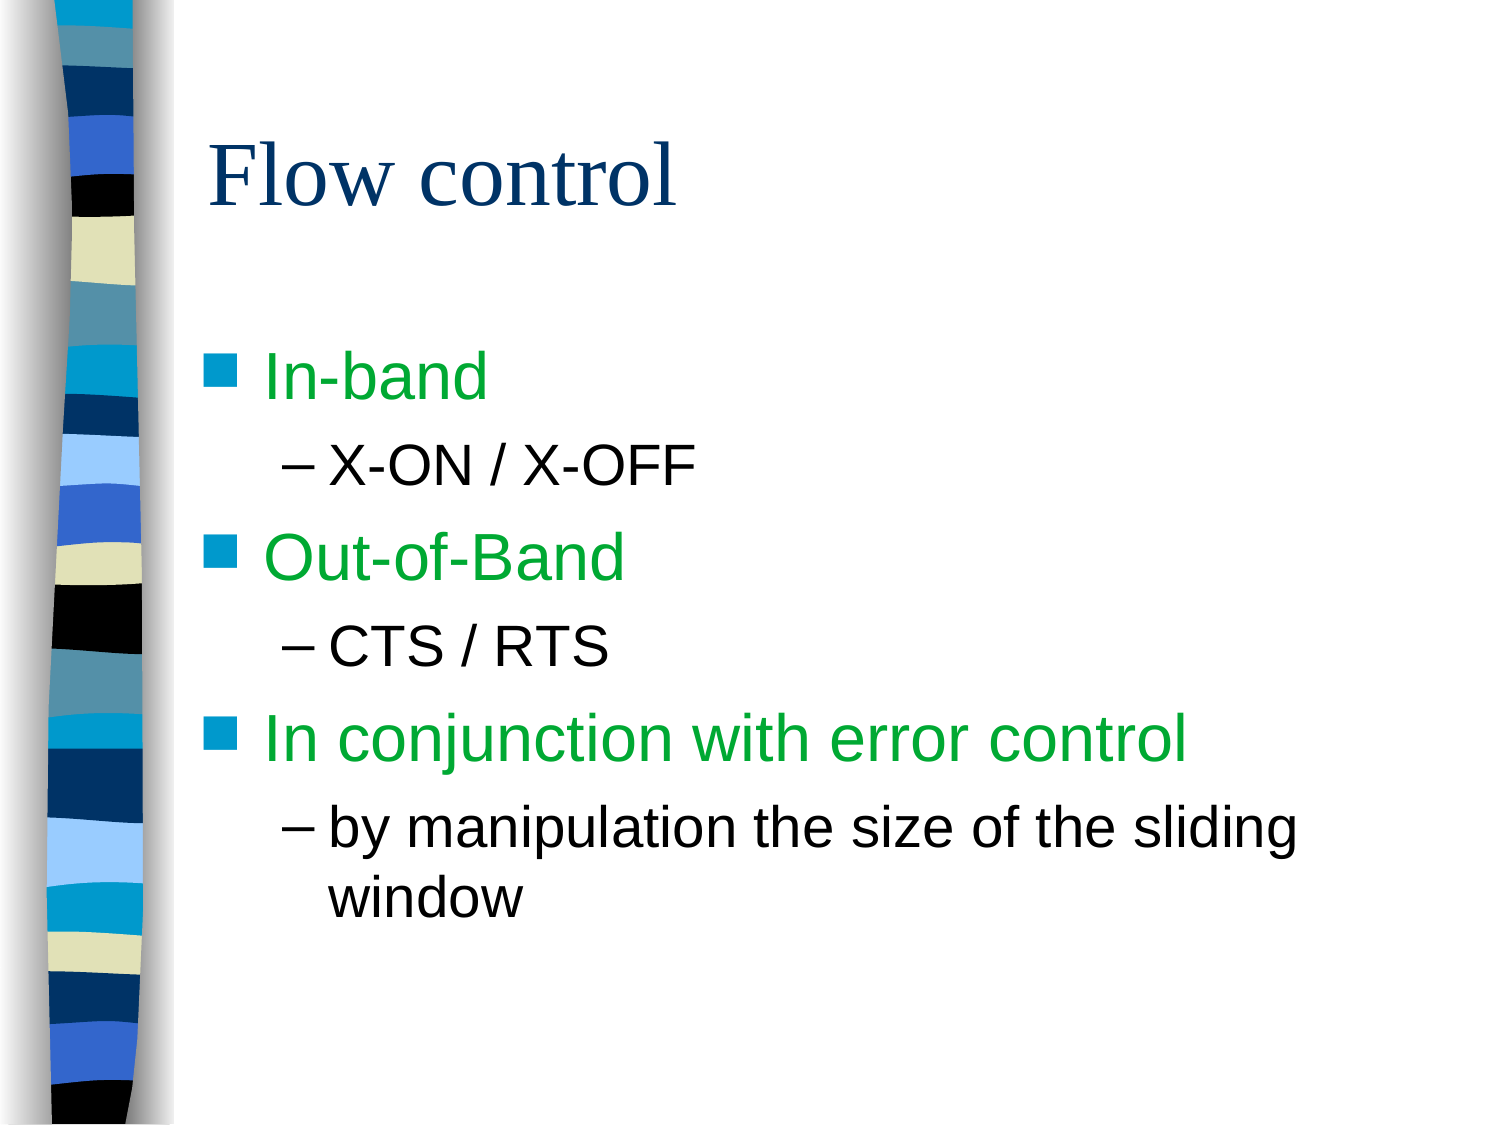

# Flow control
In-band
X-ON / X-OFF
Out-of-Band
CTS / RTS
In conjunction with error control
by manipulation the size of the sliding window